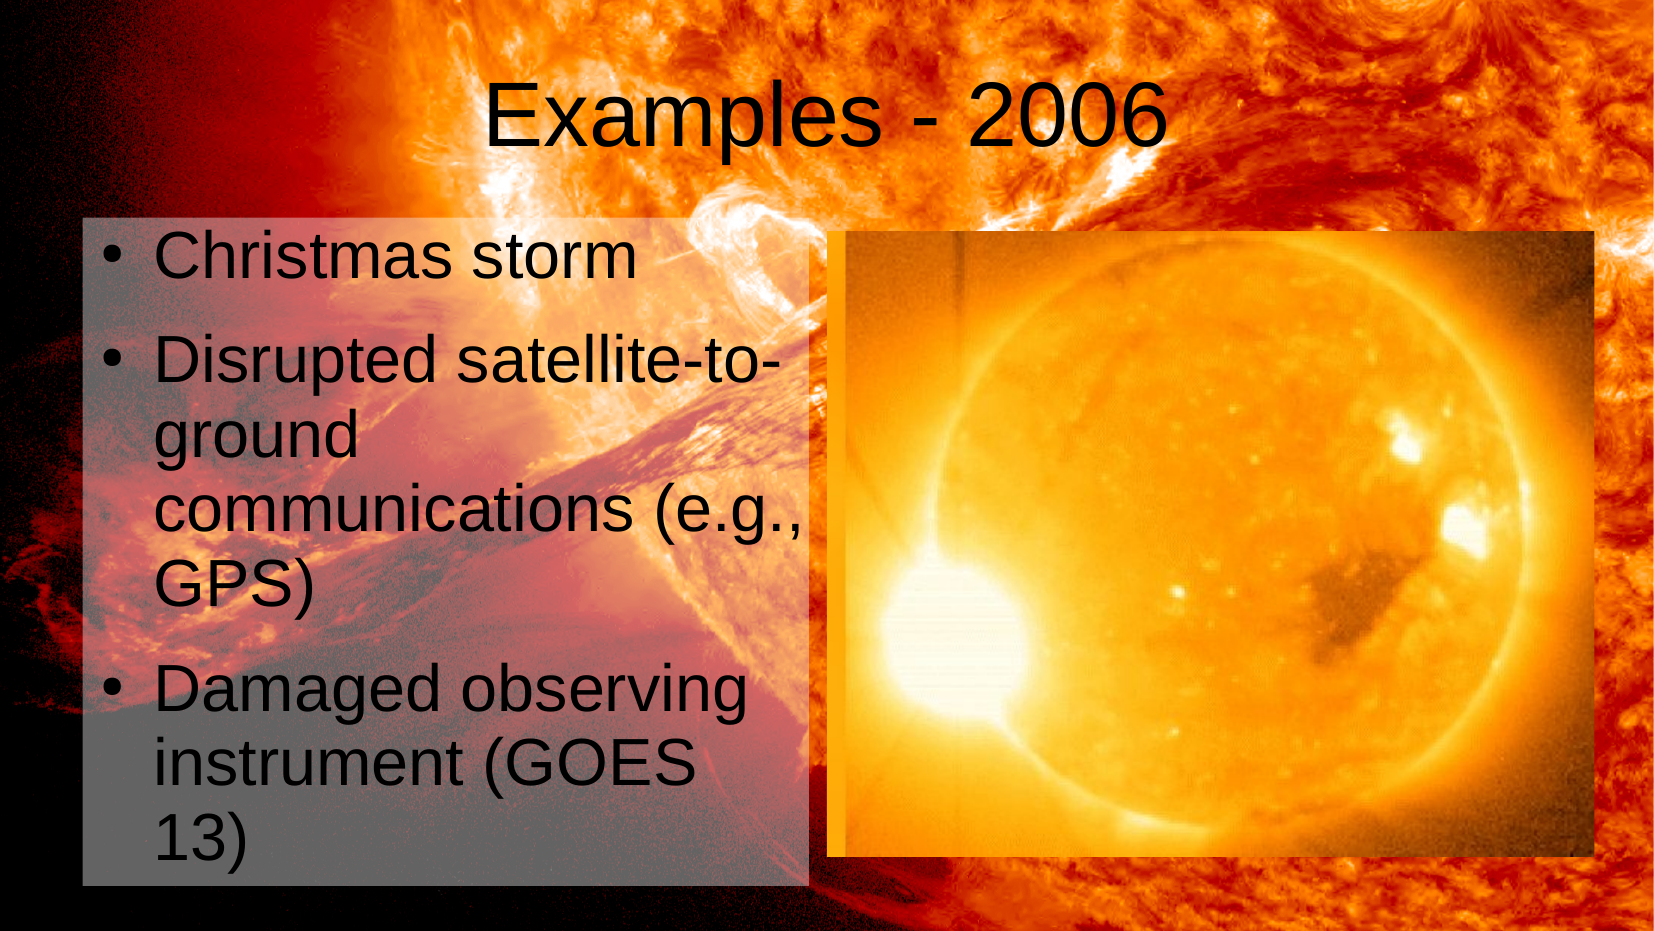

# Examples - 2006
Christmas storm
Disrupted satellite-to-ground communications (e.g., GPS)
Damaged observing instrument (GOES 13)